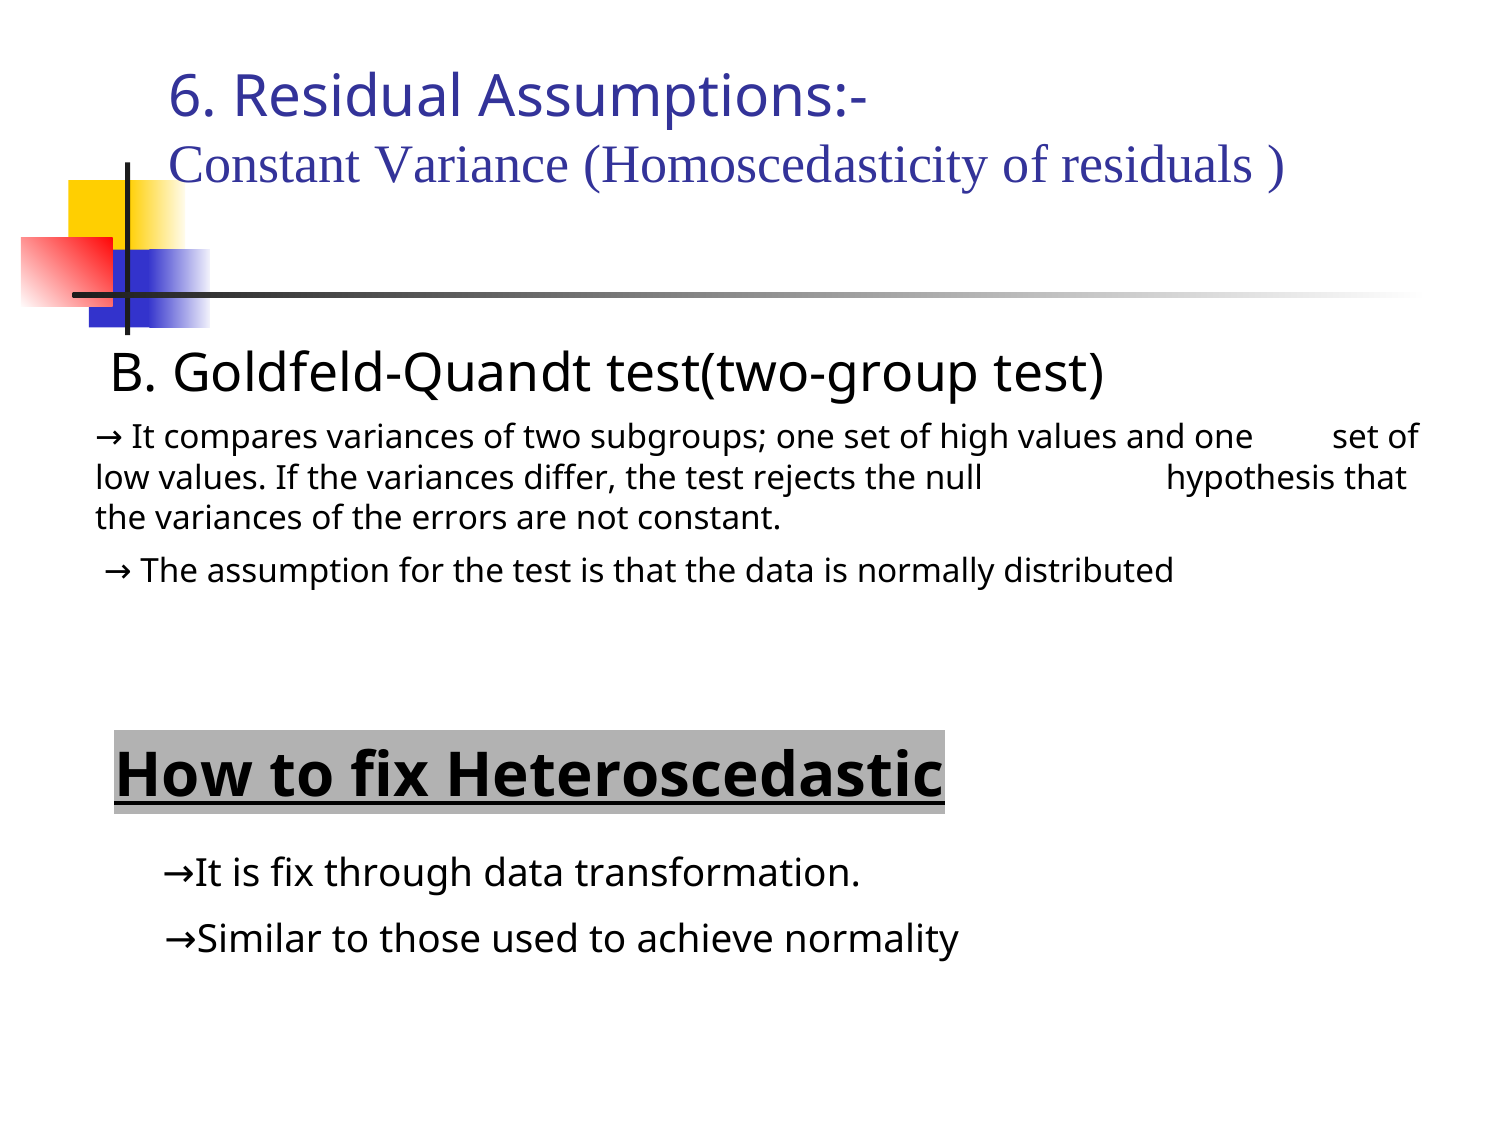

6. Residual Assumptions:-
Constant Variance (Homoscedasticity of residuals )
# B. Goldfeld-Quandt test(two-group test)
→ It compares variances of two subgroups; one set of high values and one set of low values. If the variances differ, the test rejects the null hypothesis that the variances of the errors are not constant.
 → The assumption for the test is that the data is normally distributed
How to fix Heteroscedastic
 →It is fix through data transformation.
 →Similar to those used to achieve normality